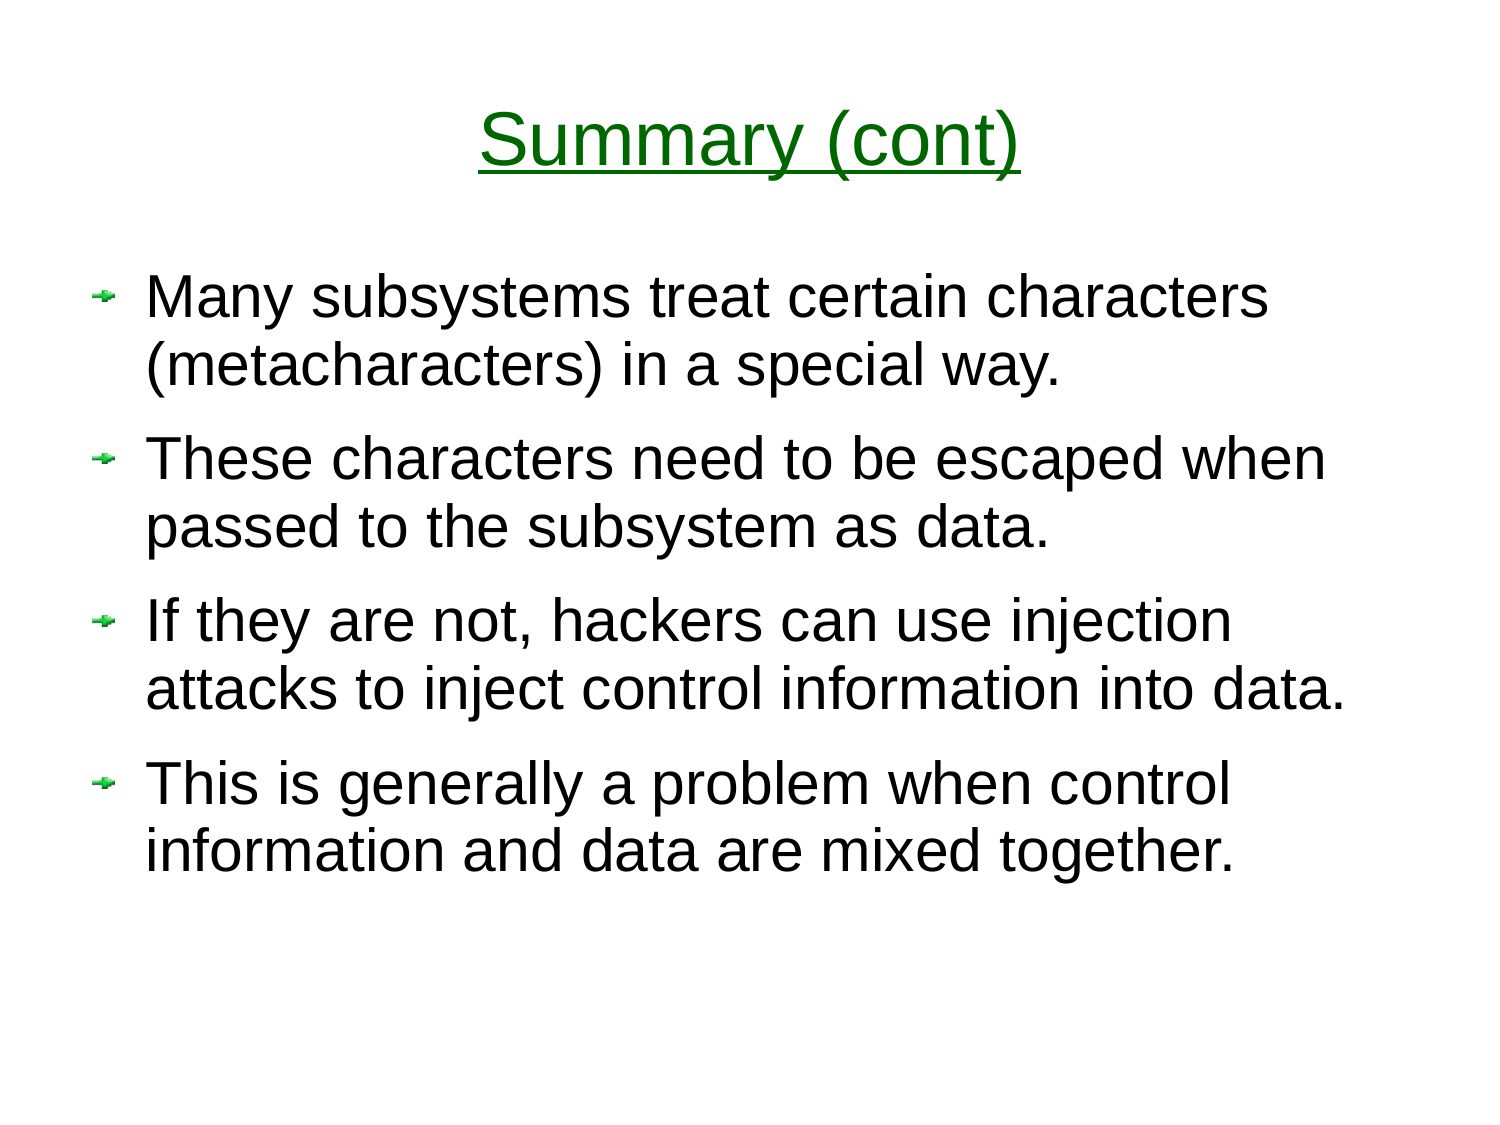

# Summary (cont)
Many subsystems treat certain characters (metacharacters) in a special way.
These characters need to be escaped when passed to the subsystem as data.
If they are not, hackers can use injection attacks to inject control information into data.
This is generally a problem when control information and data are mixed together.